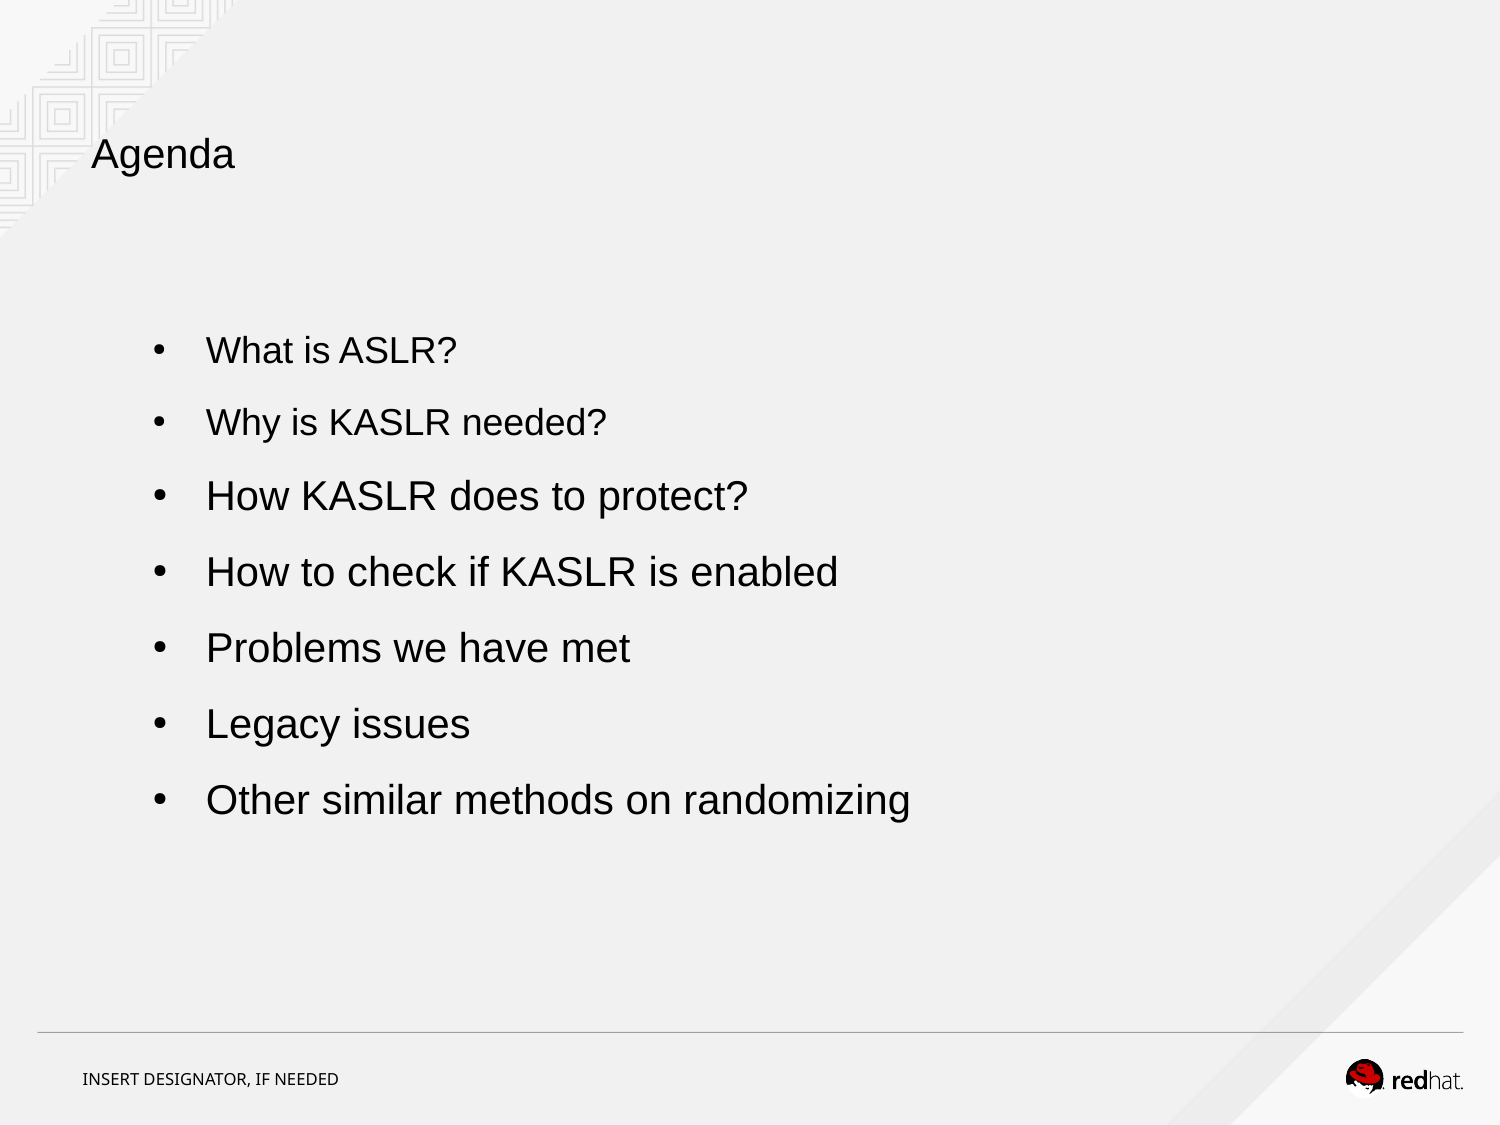

# Agenda
What is ASLR?
Why is KASLR needed?
How KASLR does to protect?
How to check if KASLR is enabled
Problems we have met
Legacy issues
Other similar methods on randomizing